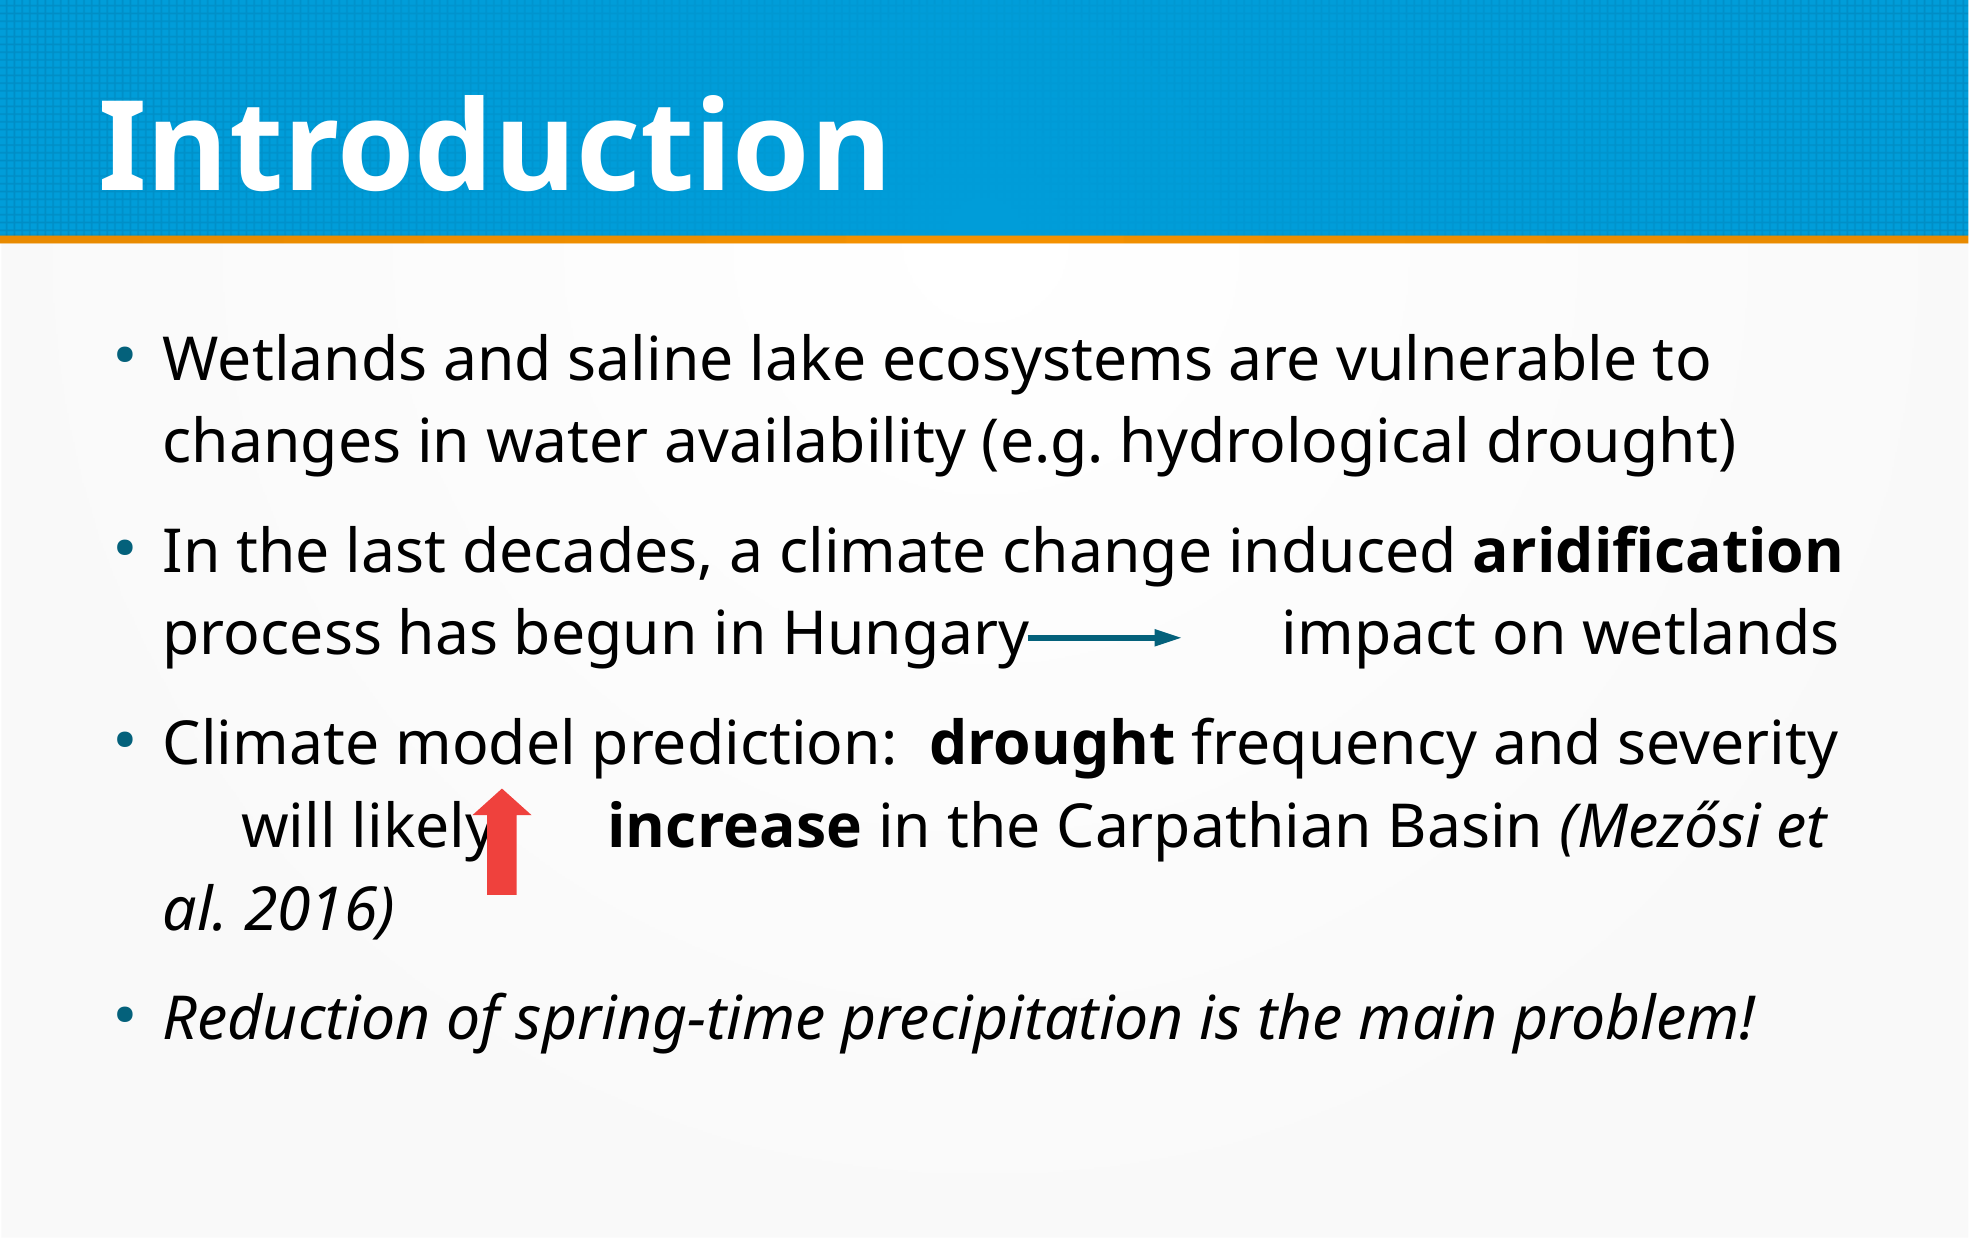

# Introduction
Wetlands and saline lake ecosystems are vulnerable to changes in water availability (e.g. hydrological drought)
In the last decades, a climate change induced aridification process has begun in Hungary impact on wetlands
Climate model prediction: drought frequency and severity will likely increase in the Carpathian Basin (Mezősi et al. 2016)
Reduction of spring-time precipitation is the main problem!